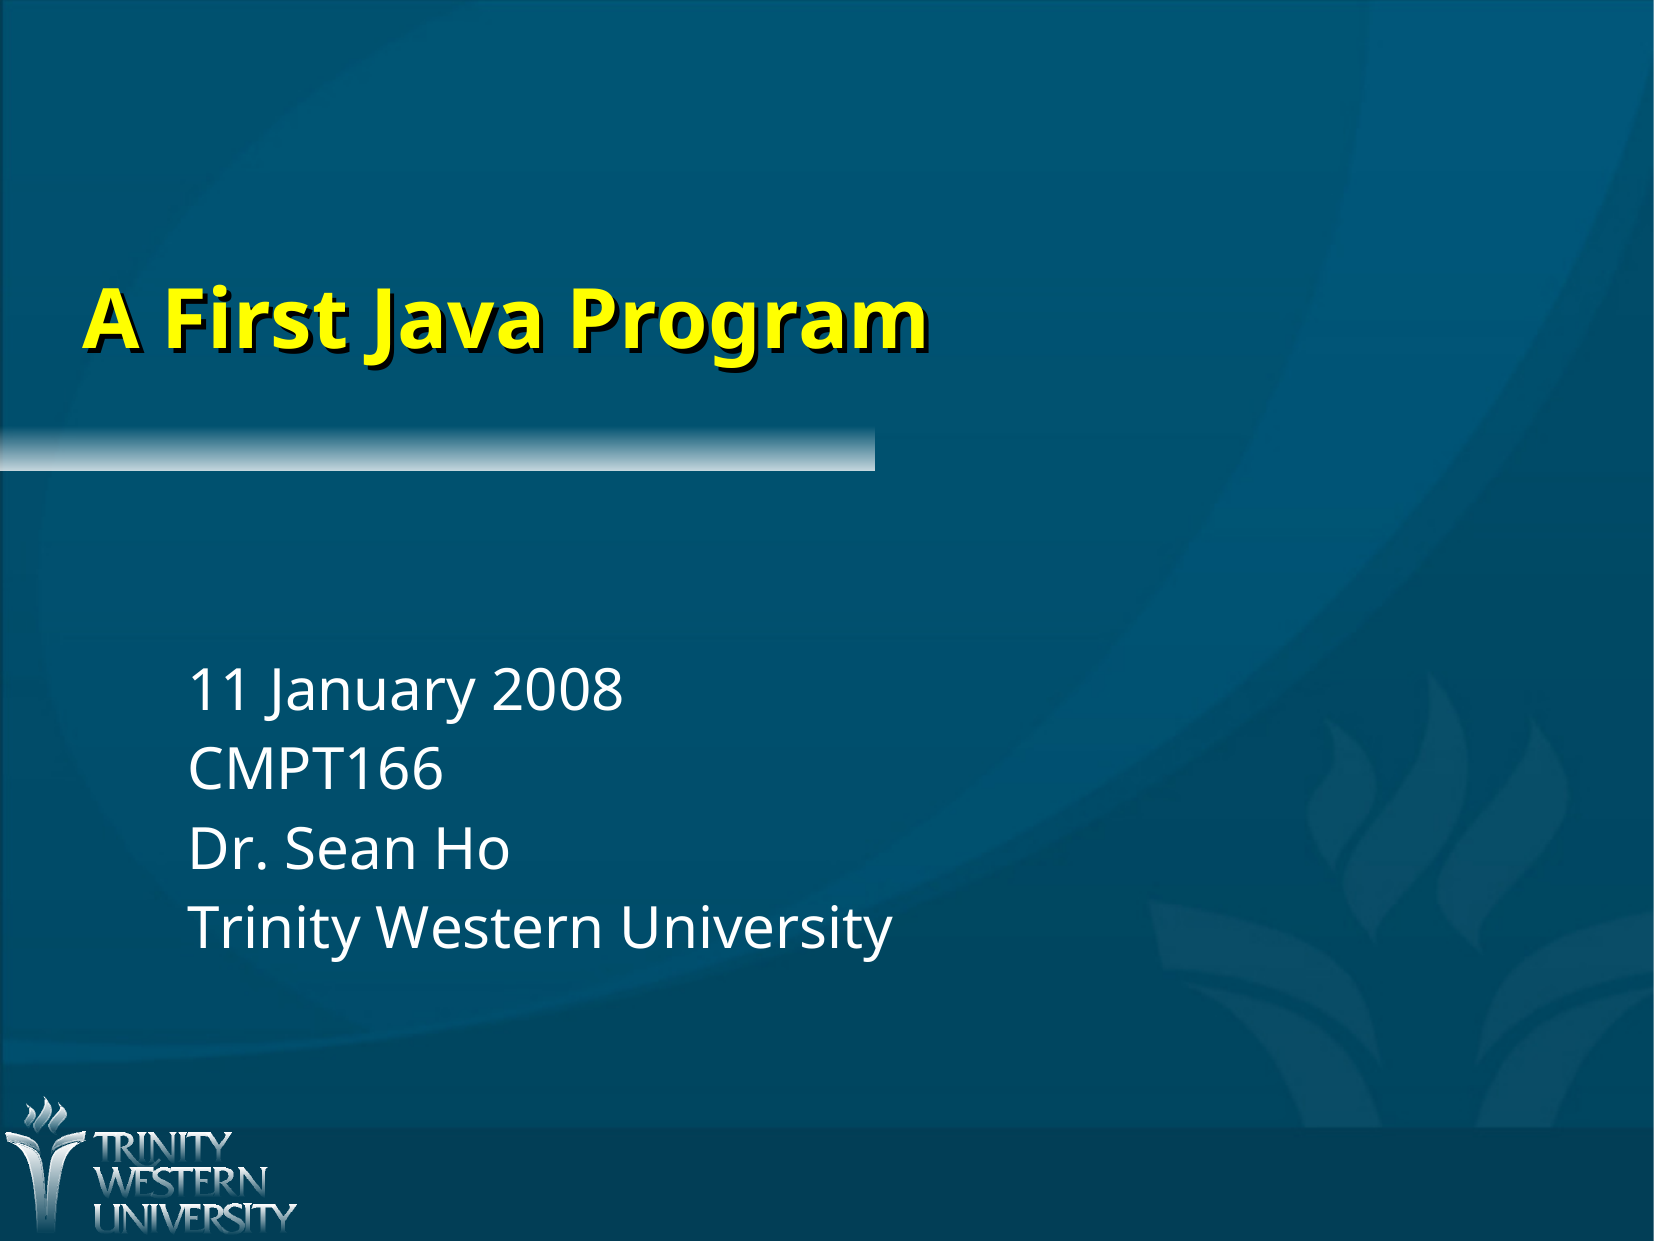

# A First Java Program
11 January 2008
CMPT166
Dr. Sean Ho
Trinity Western University